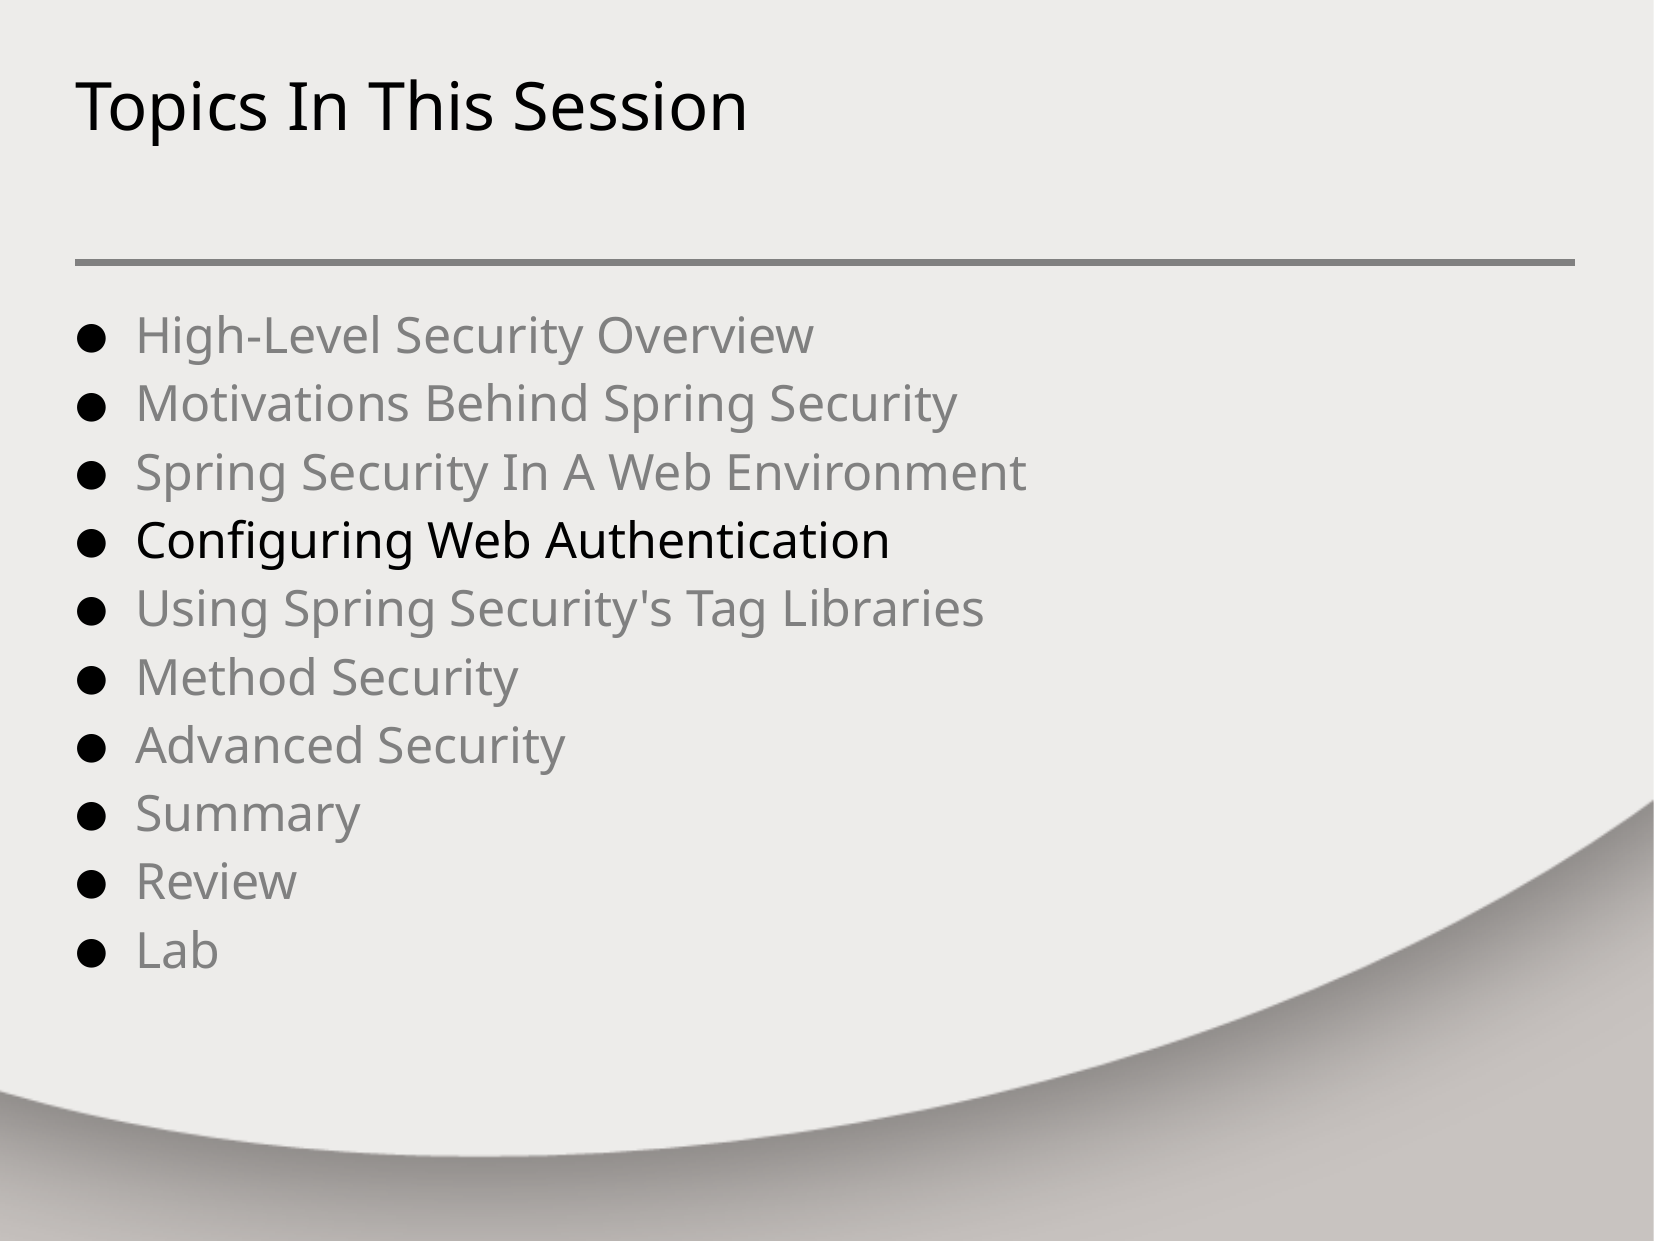

# Topics In This Session
High-Level Security Overview
Motivations Behind Spring Security
Spring Security In A Web Environment
Configuring Web Authentication
Using Spring Security's Tag Libraries
Method Security
Advanced Security
Summary
Review
Lab